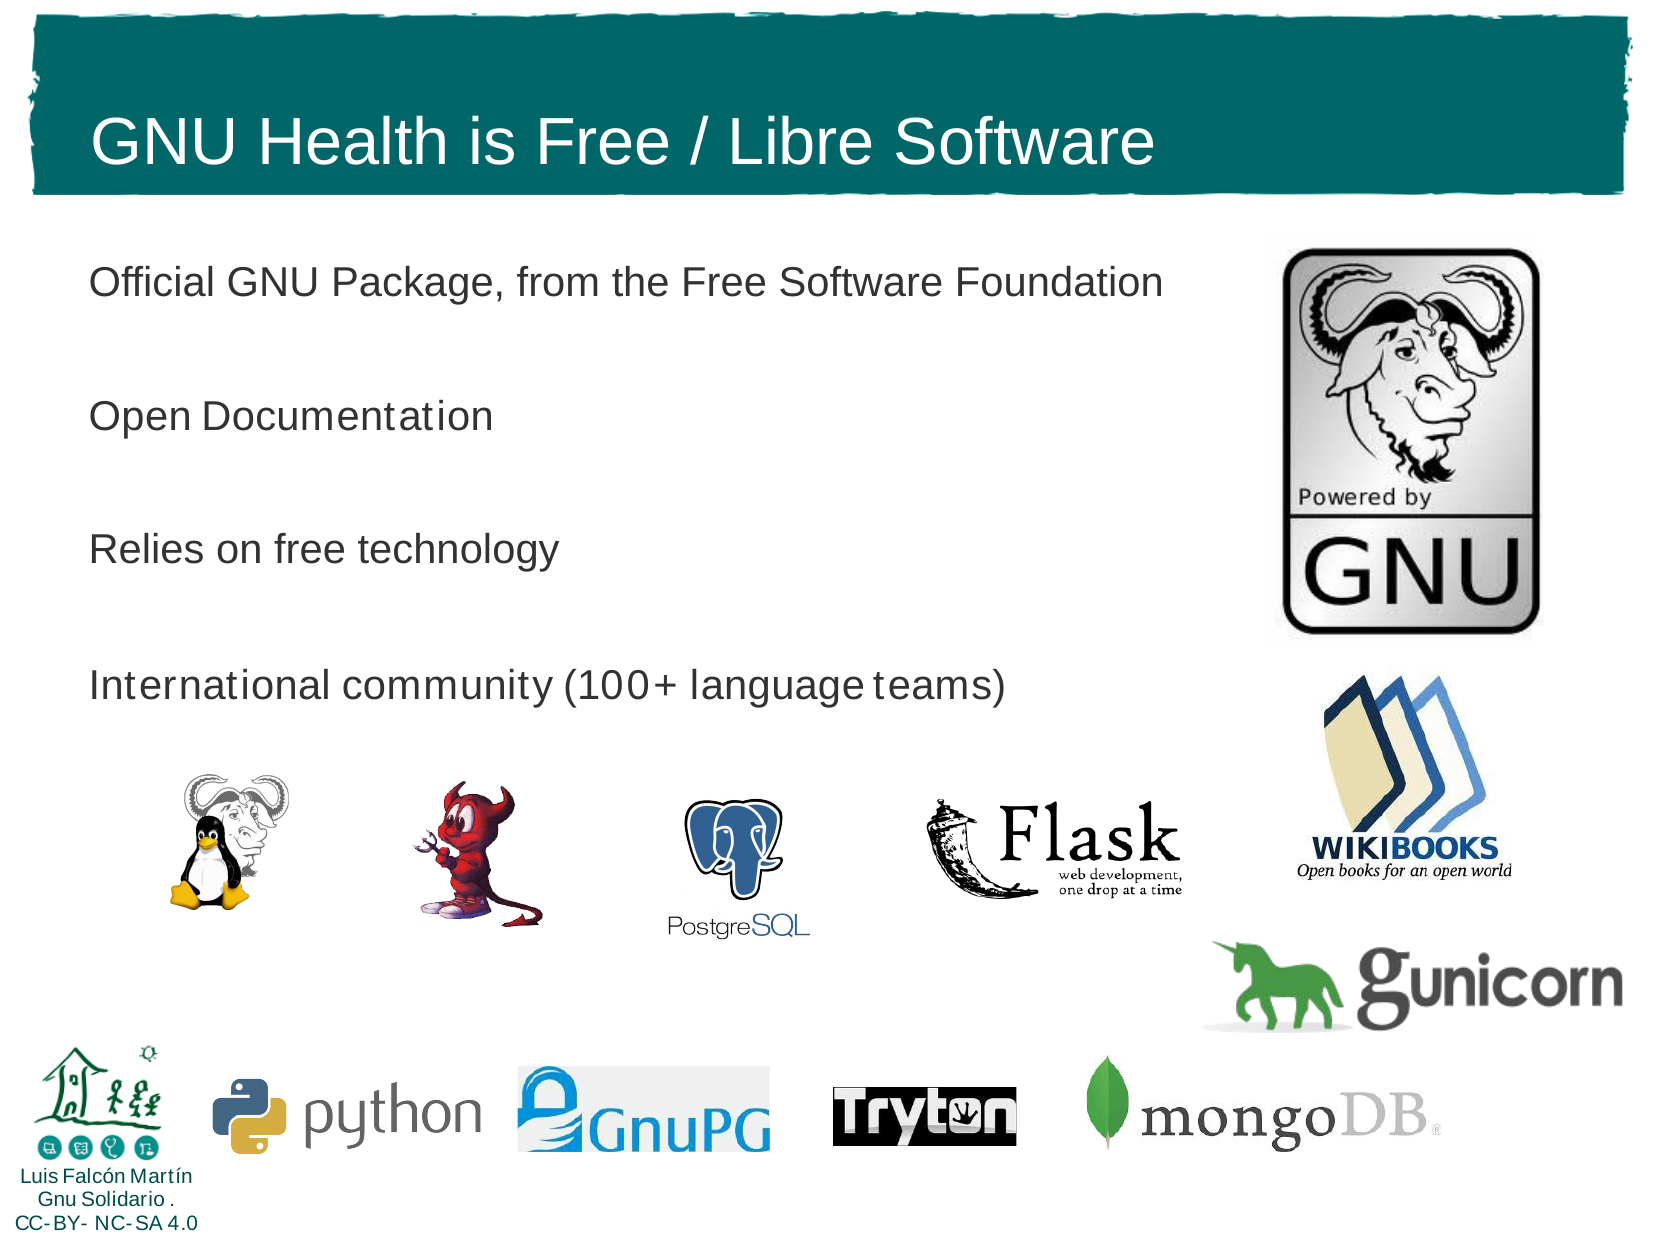

# GNU Health is Free / Libre Software
Official GNU Package, from the Free Software Foundation
OpenDocumentation Relies on free technology
Internationalcommunity(100+languageteams)
LuisFalcónMartín
GnuSolidario.
CC-BY-NC-SA4.0